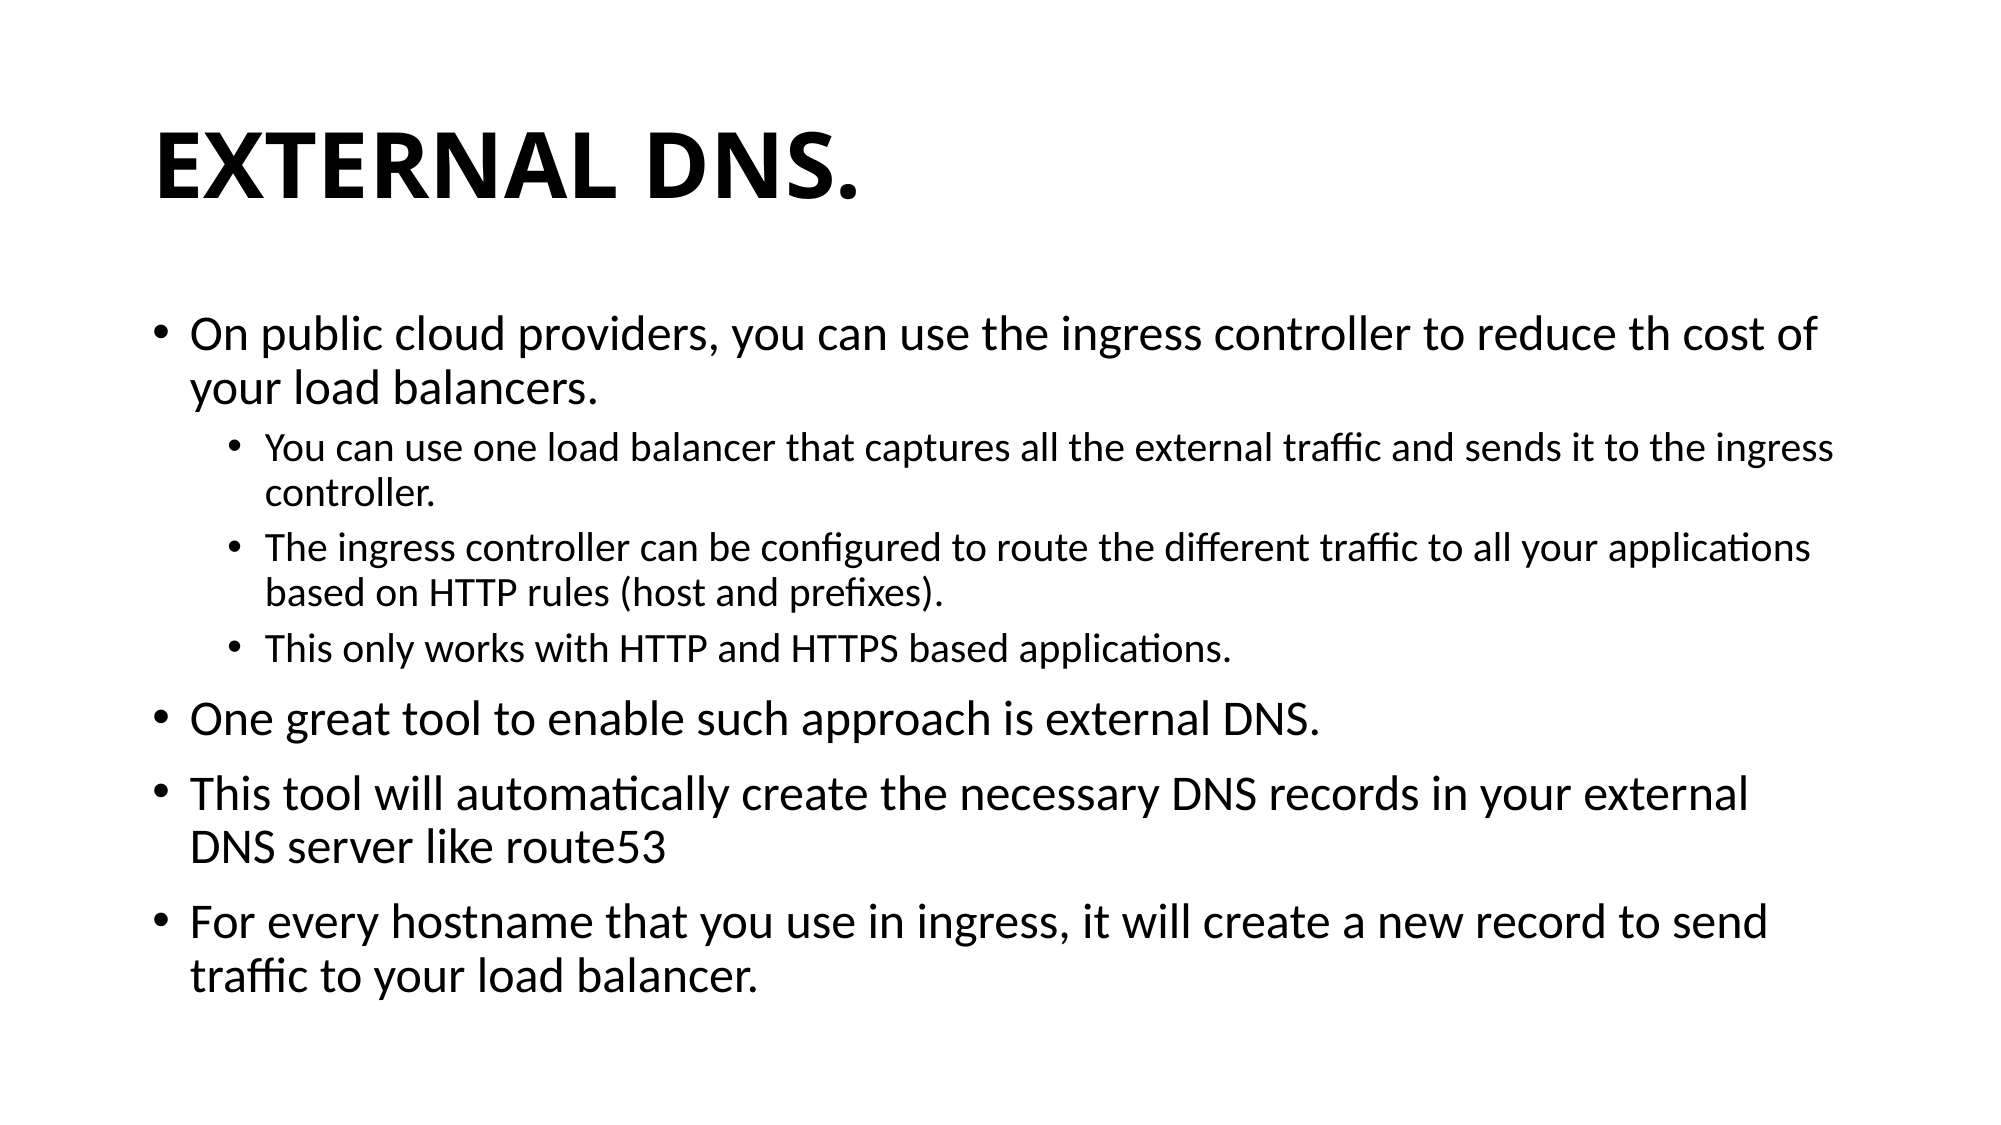

# EXTERNAL DNS.
On public cloud providers, you can use the ingress controller to reduce th cost of your load balancers.
You can use one load balancer that captures all the external traffic and sends it to the ingress controller.
The ingress controller can be configured to route the different traffic to all your applications based on HTTP rules (host and prefixes).
This only works with HTTP and HTTPS based applications.
One great tool to enable such approach is external DNS.
This tool will automatically create the necessary DNS records in your external DNS server like route53
For every hostname that you use in ingress, it will create a new record to send traffic to your load balancer.